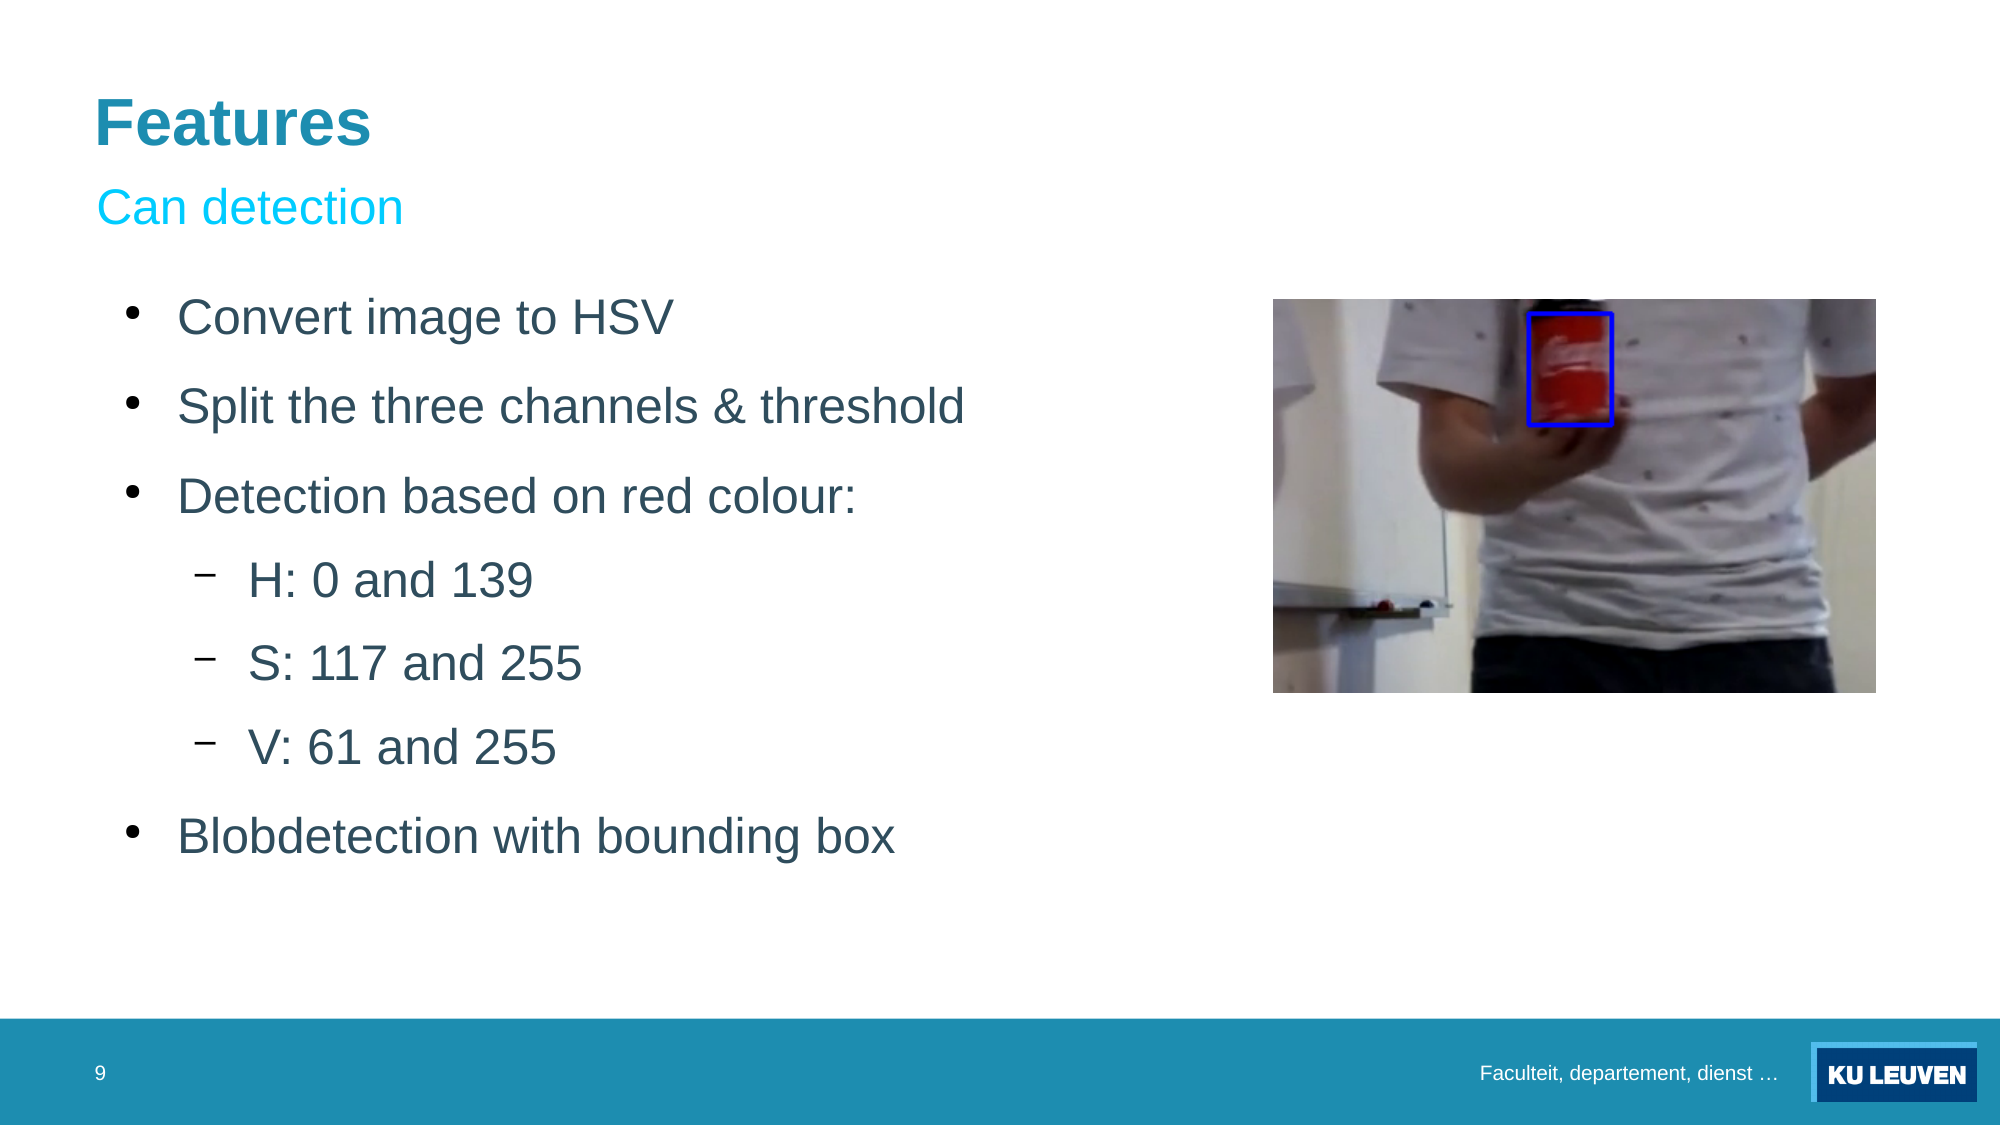

# Features
Can detection
Convert image to HSV
Split the three channels & threshold
Detection based on red colour:
H: 0 and 139
S: 117 and 255
V: 61 and 255
Blobdetection with bounding box
9
KULeuven, CoaCo